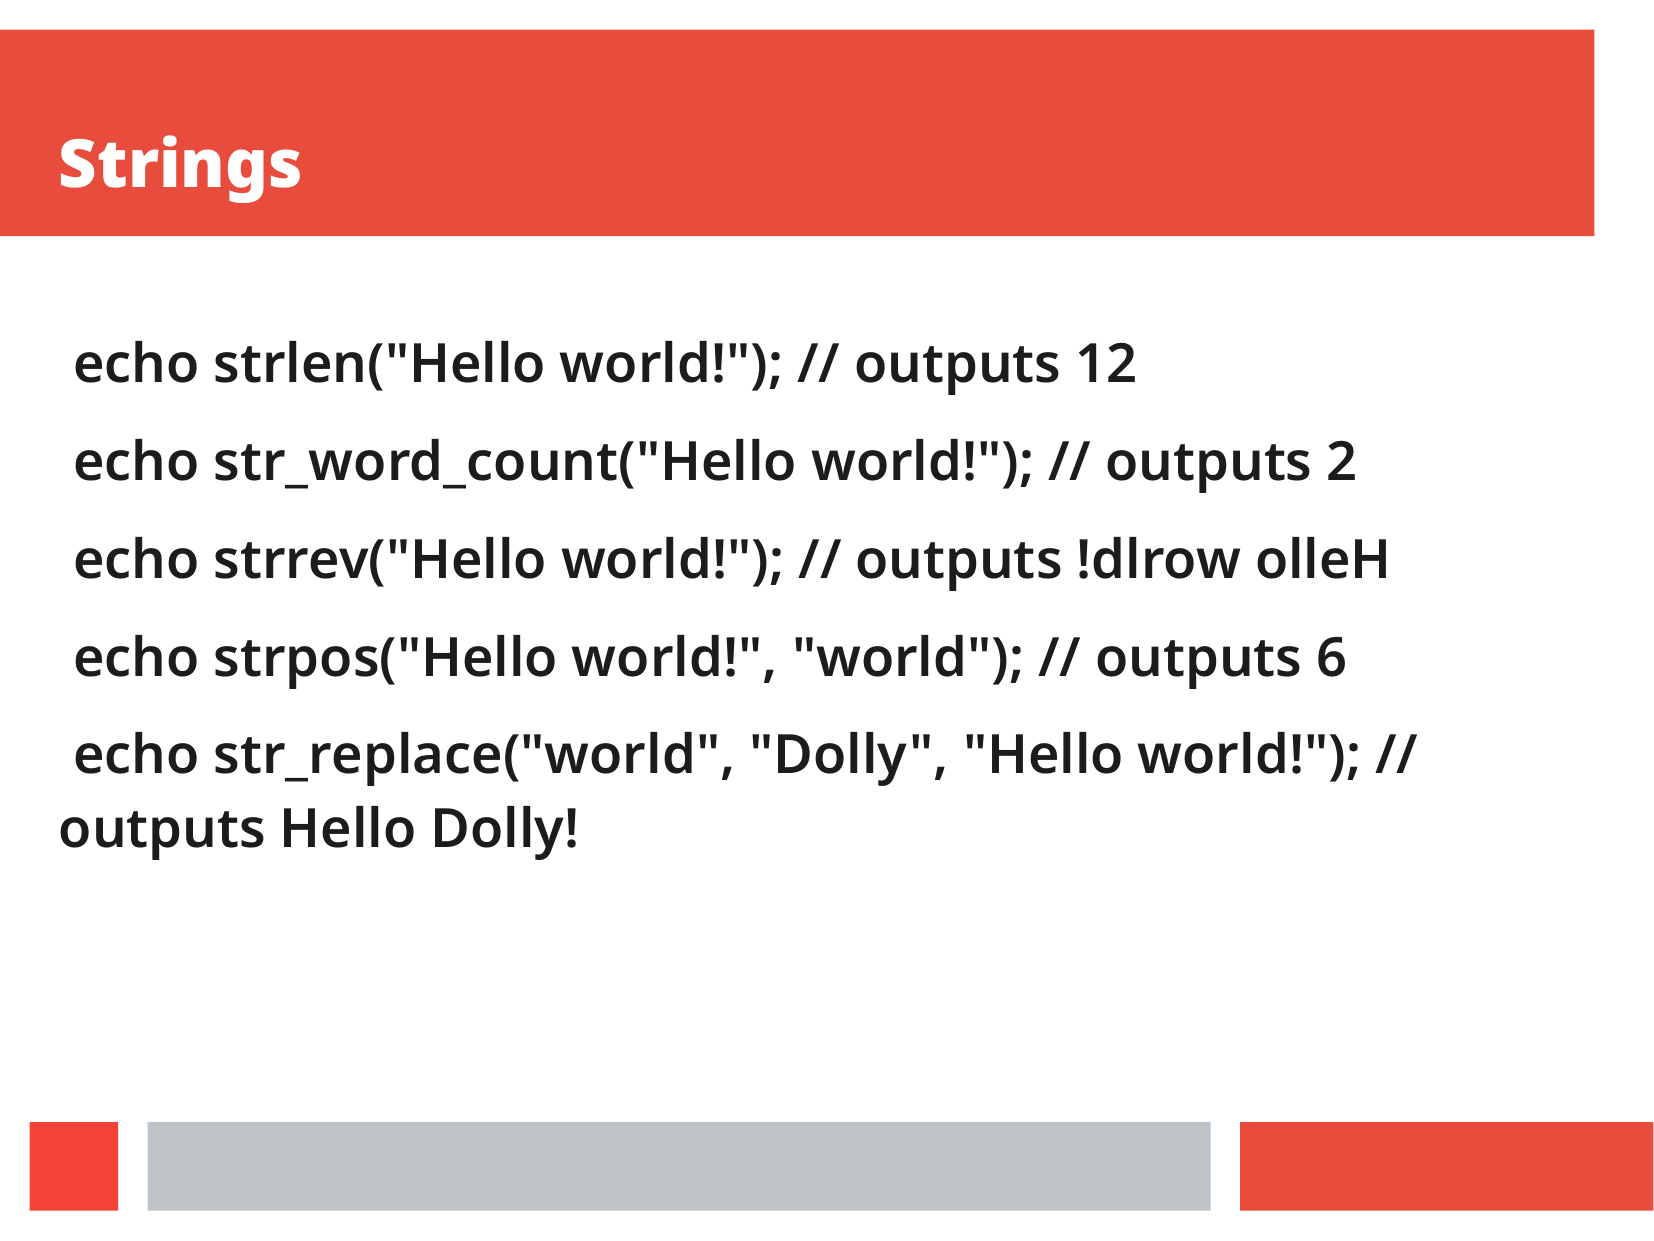

# Strings
 echo strlen("Hello world!"); // outputs 12
 echo str_word_count("Hello world!"); // outputs 2
 echo strrev("Hello world!"); // outputs !dlrow olleH
 echo strpos("Hello world!", "world"); // outputs 6
 echo str_replace("world", "Dolly", "Hello world!"); // outputs Hello Dolly!